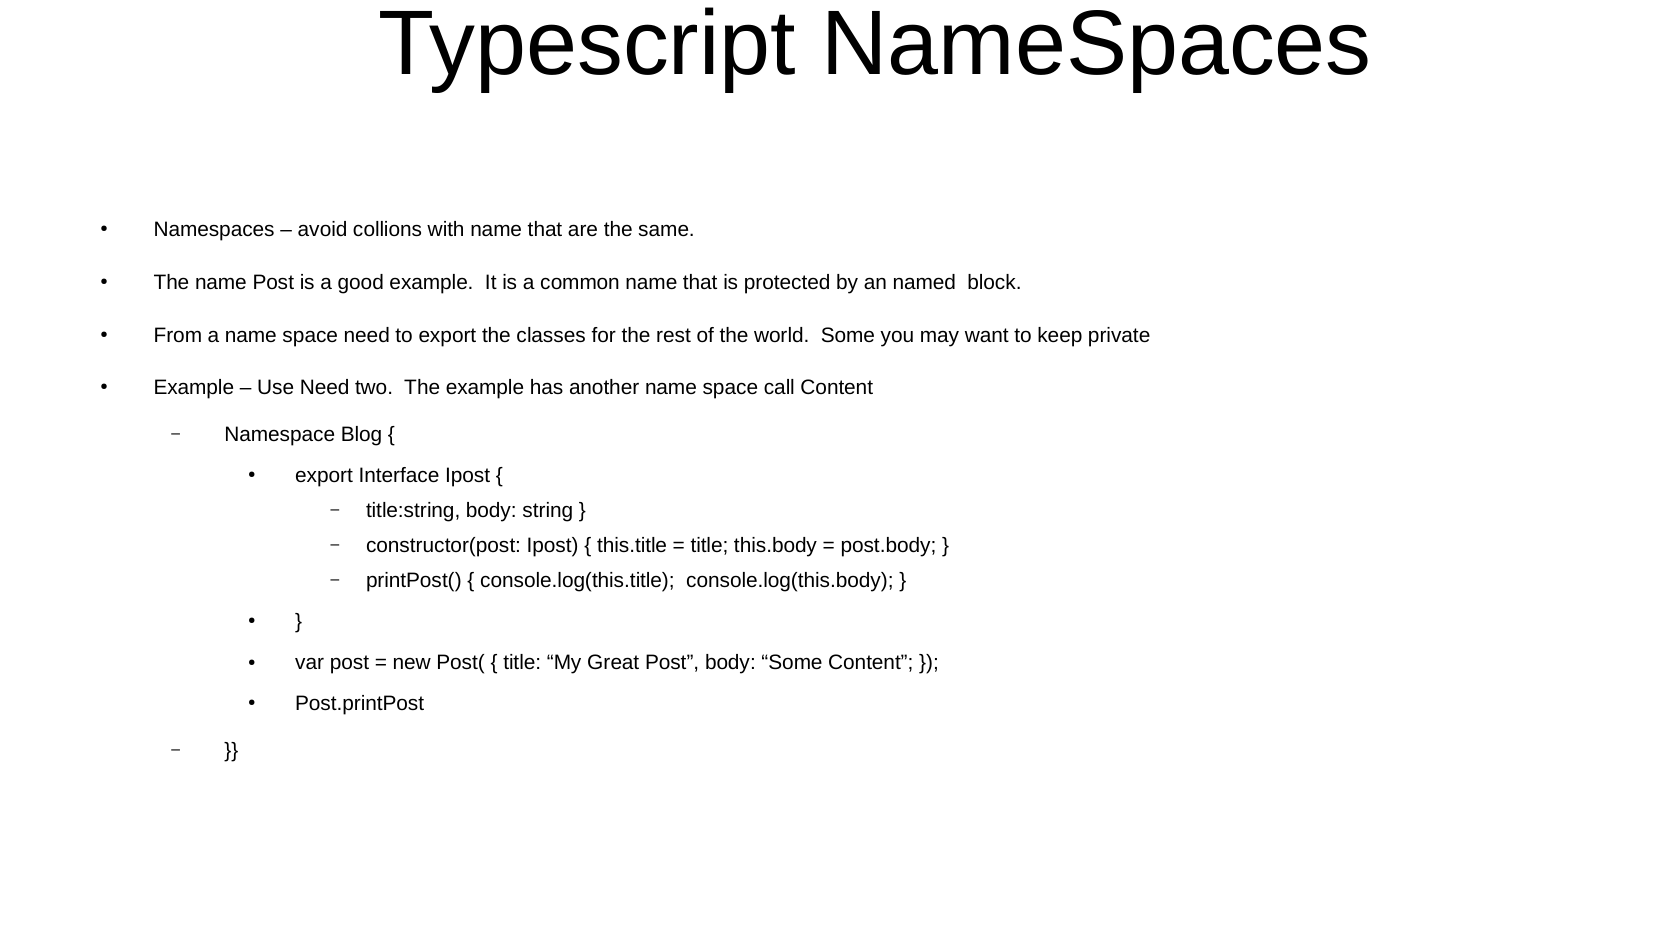

# Typescript NameSpaces
Namespaces – avoid collions with name that are the same.
The name Post is a good example. It is a common name that is protected by an named block.
From a name space need to export the classes for the rest of the world. Some you may want to keep private
Example – Use Need two. The example has another name space call Content
Namespace Blog {
export Interface Ipost {
title:string, body: string }
constructor(post: Ipost) { this.title = title; this.body = post.body; }
printPost() { console.log(this.title); console.log(this.body); }
}
var post = new Post( { title: “My Great Post”, body: “Some Content”; });
Post.printPost
}}